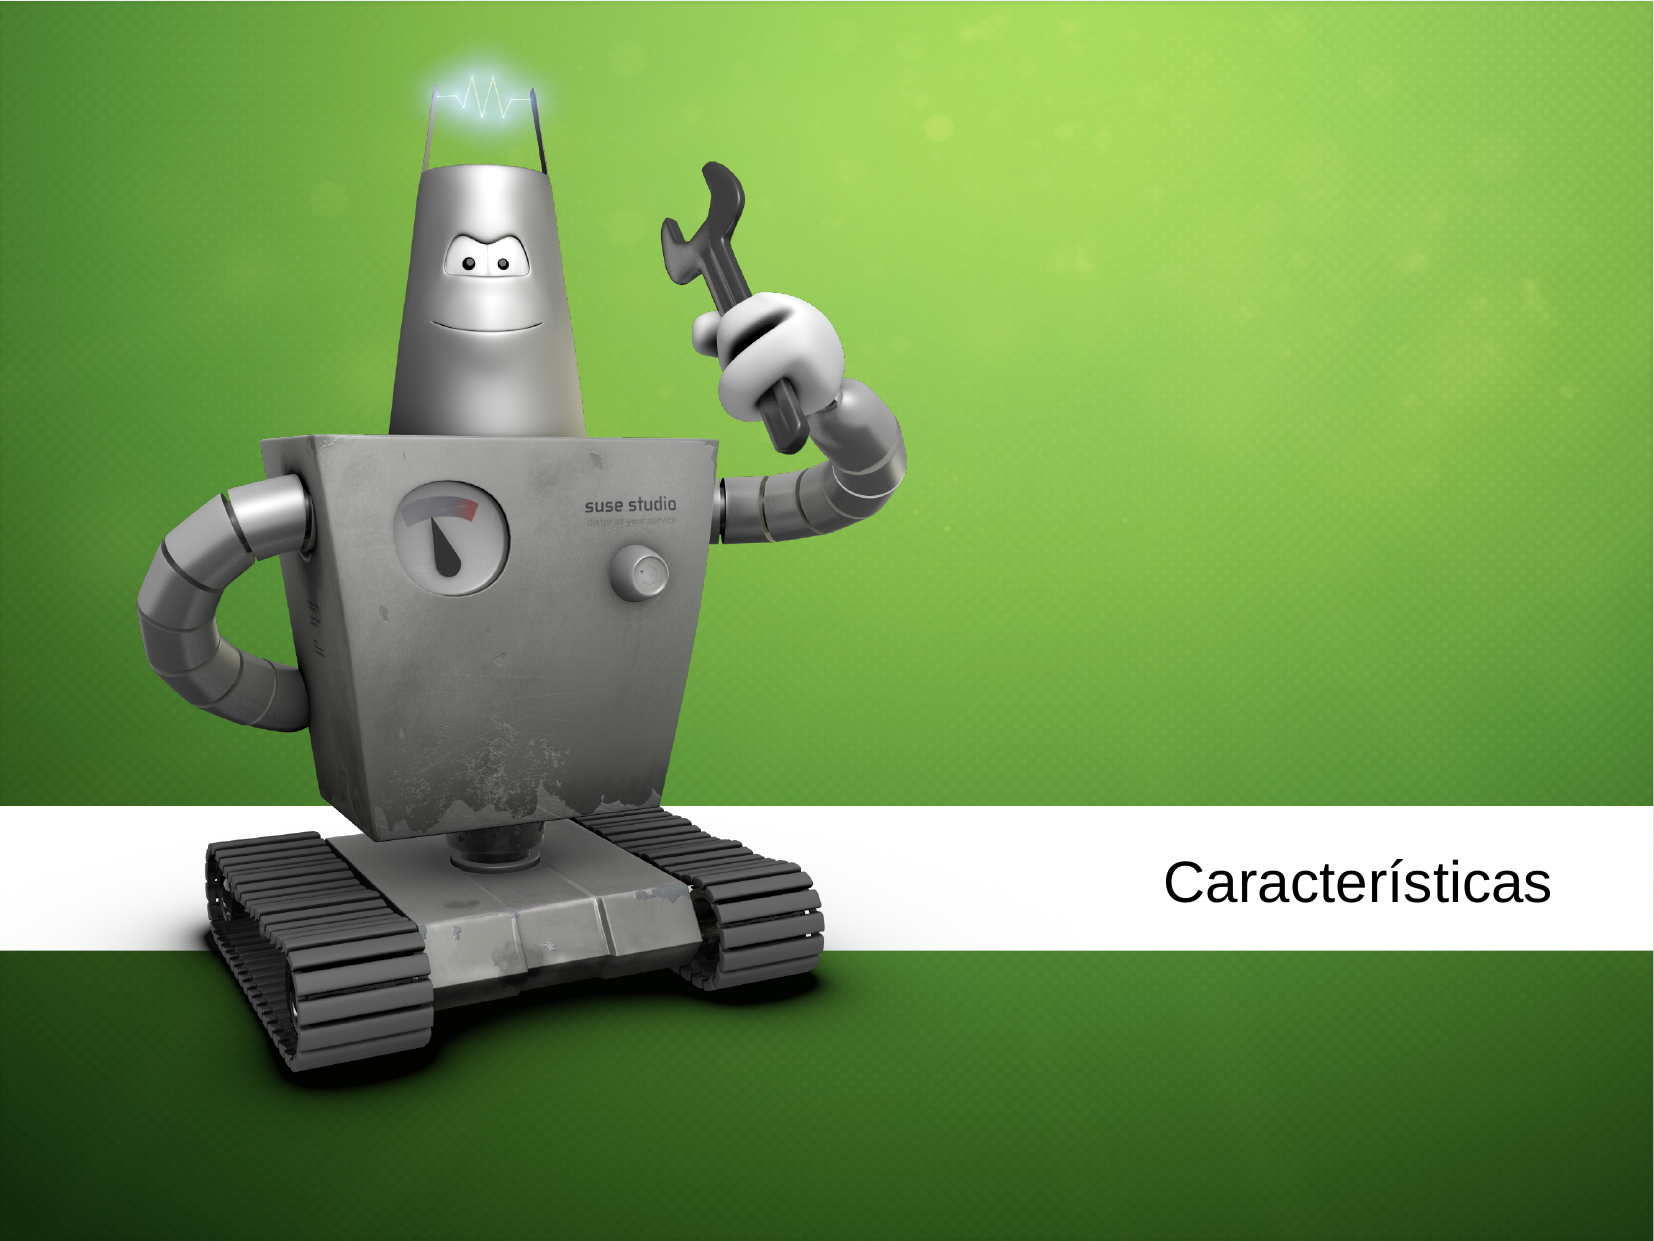

Características
7
Construindo appliances com o SUSE Studio